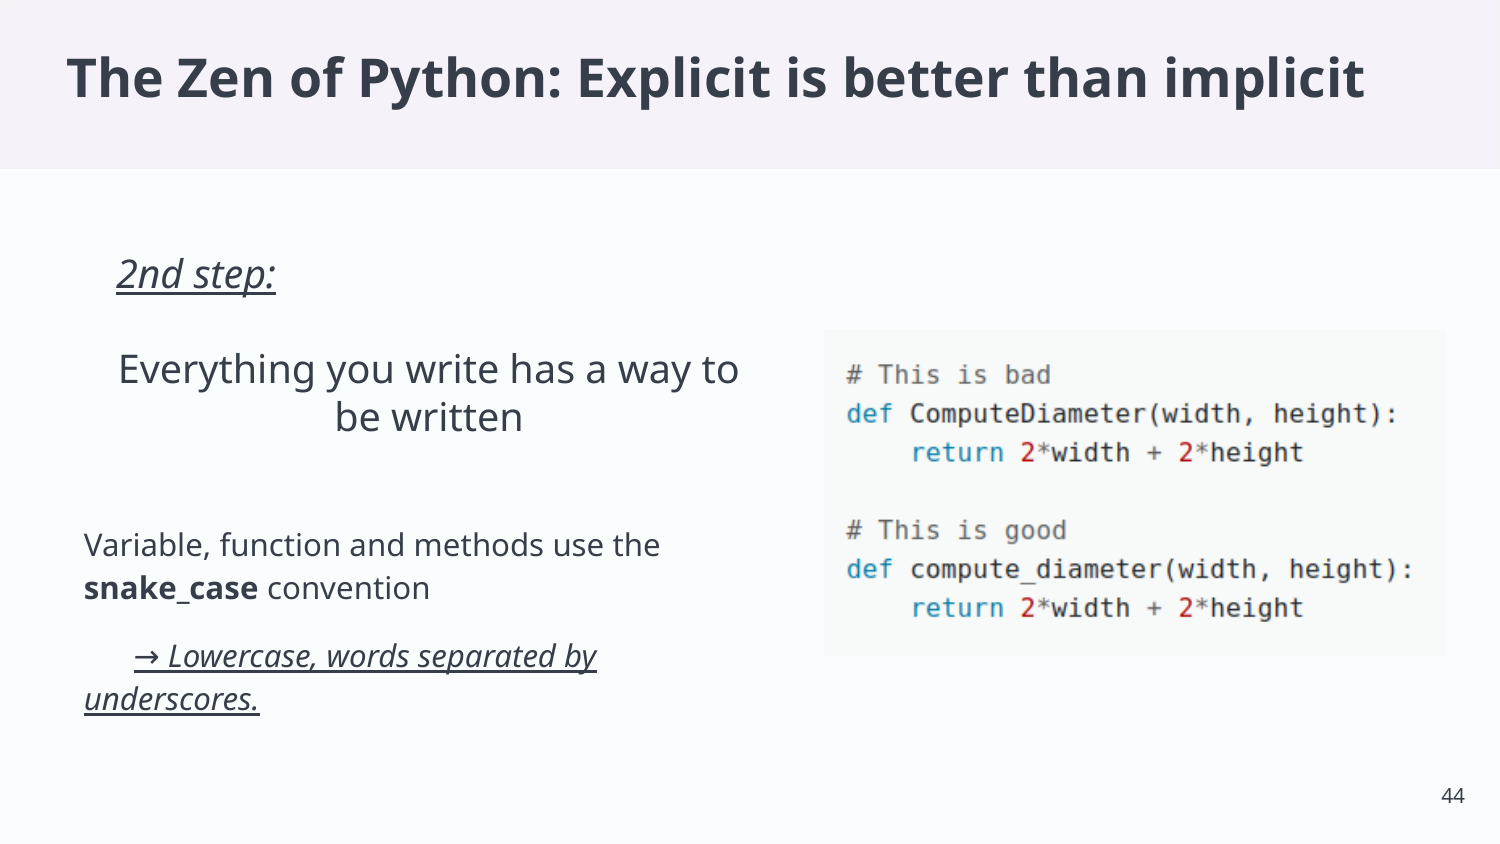

# The Zen of Python: Explicit is better than implicit
2nd step:
Everything you write has a way to be written
Variable, function and methods use the snake_case convention
 → Lowercase, words separated by underscores.